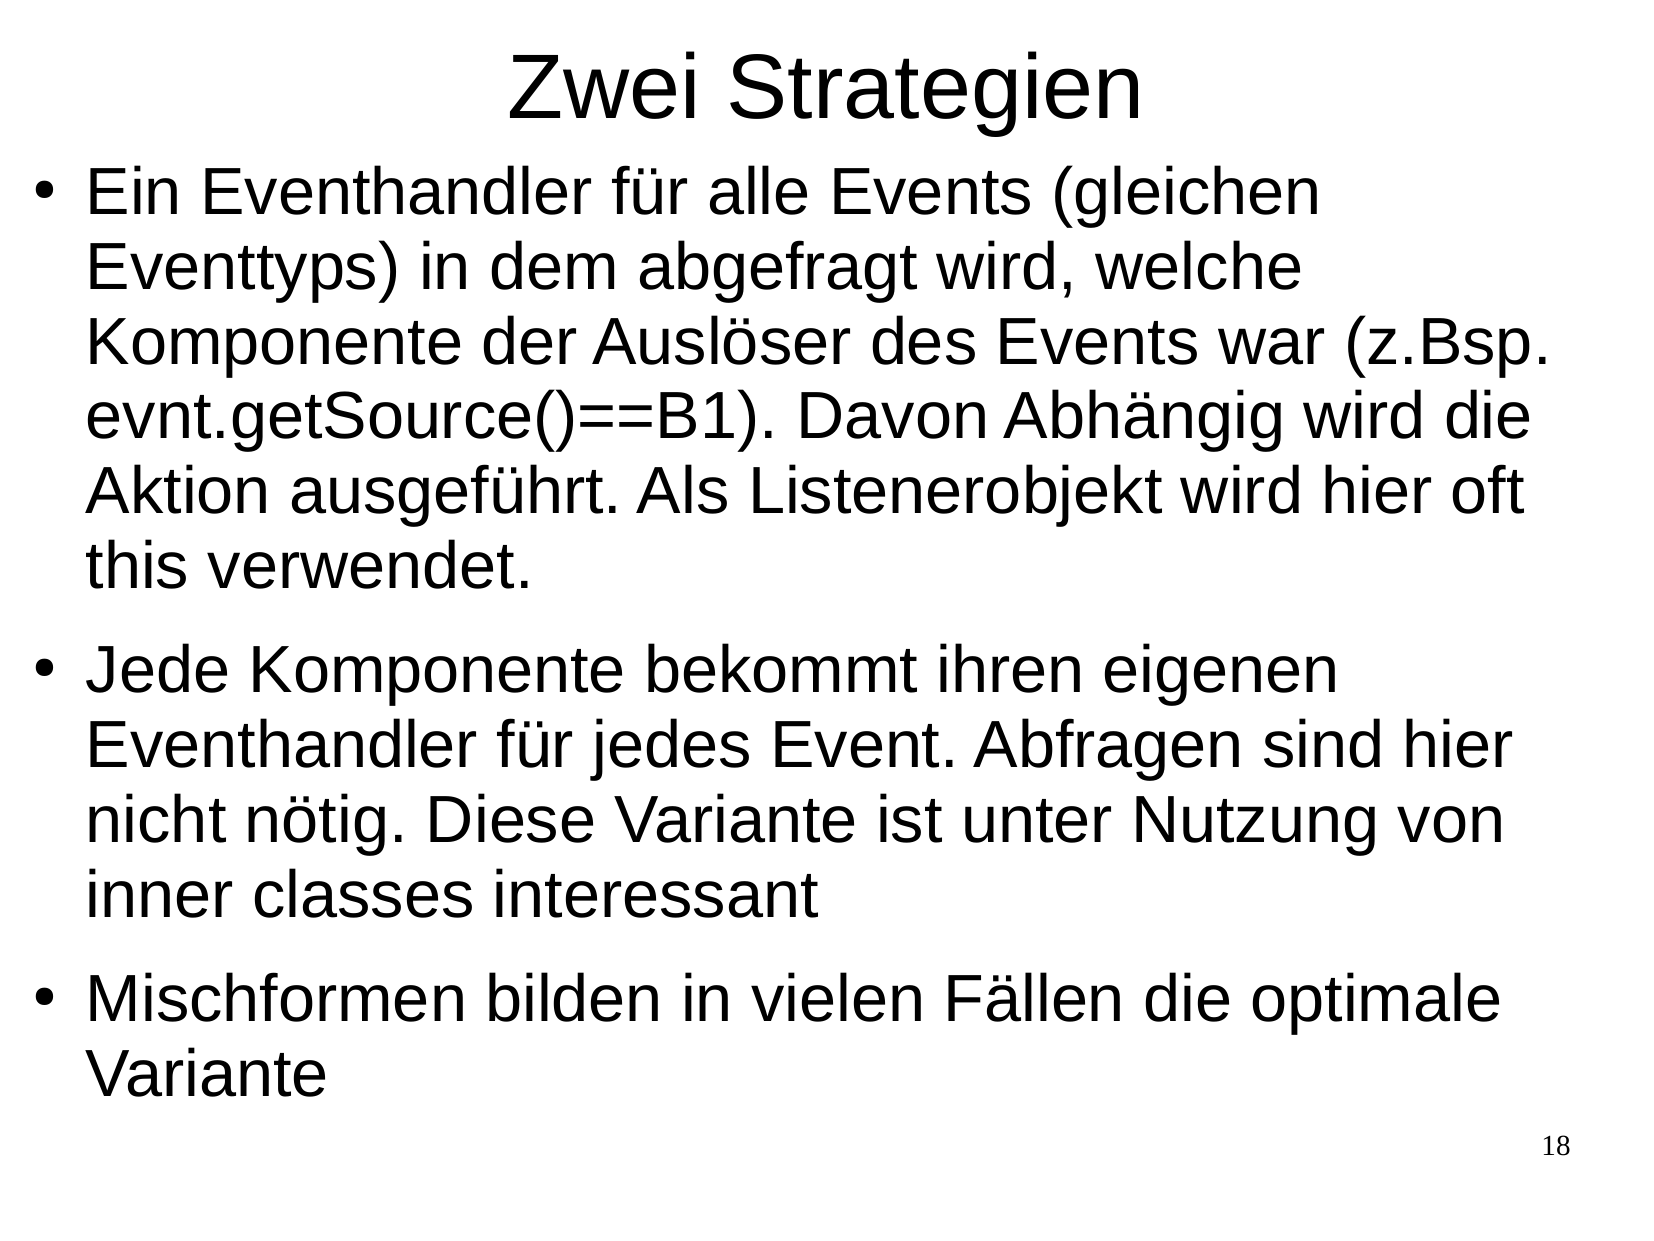

# Zwei Strategien
Ein Eventhandler für alle Events (gleichen Eventtyps) in dem abgefragt wird, welche Komponente der Auslöser des Events war (z.Bsp. evnt.getSource()==B1). Davon Abhängig wird die Aktion ausgeführt. Als Listenerobjekt wird hier oft this verwendet.
Jede Komponente bekommt ihren eigenen Eventhandler für jedes Event. Abfragen sind hier nicht nötig. Diese Variante ist unter Nutzung von inner classes interessant
Mischformen bilden in vielen Fällen die optimale Variante
18